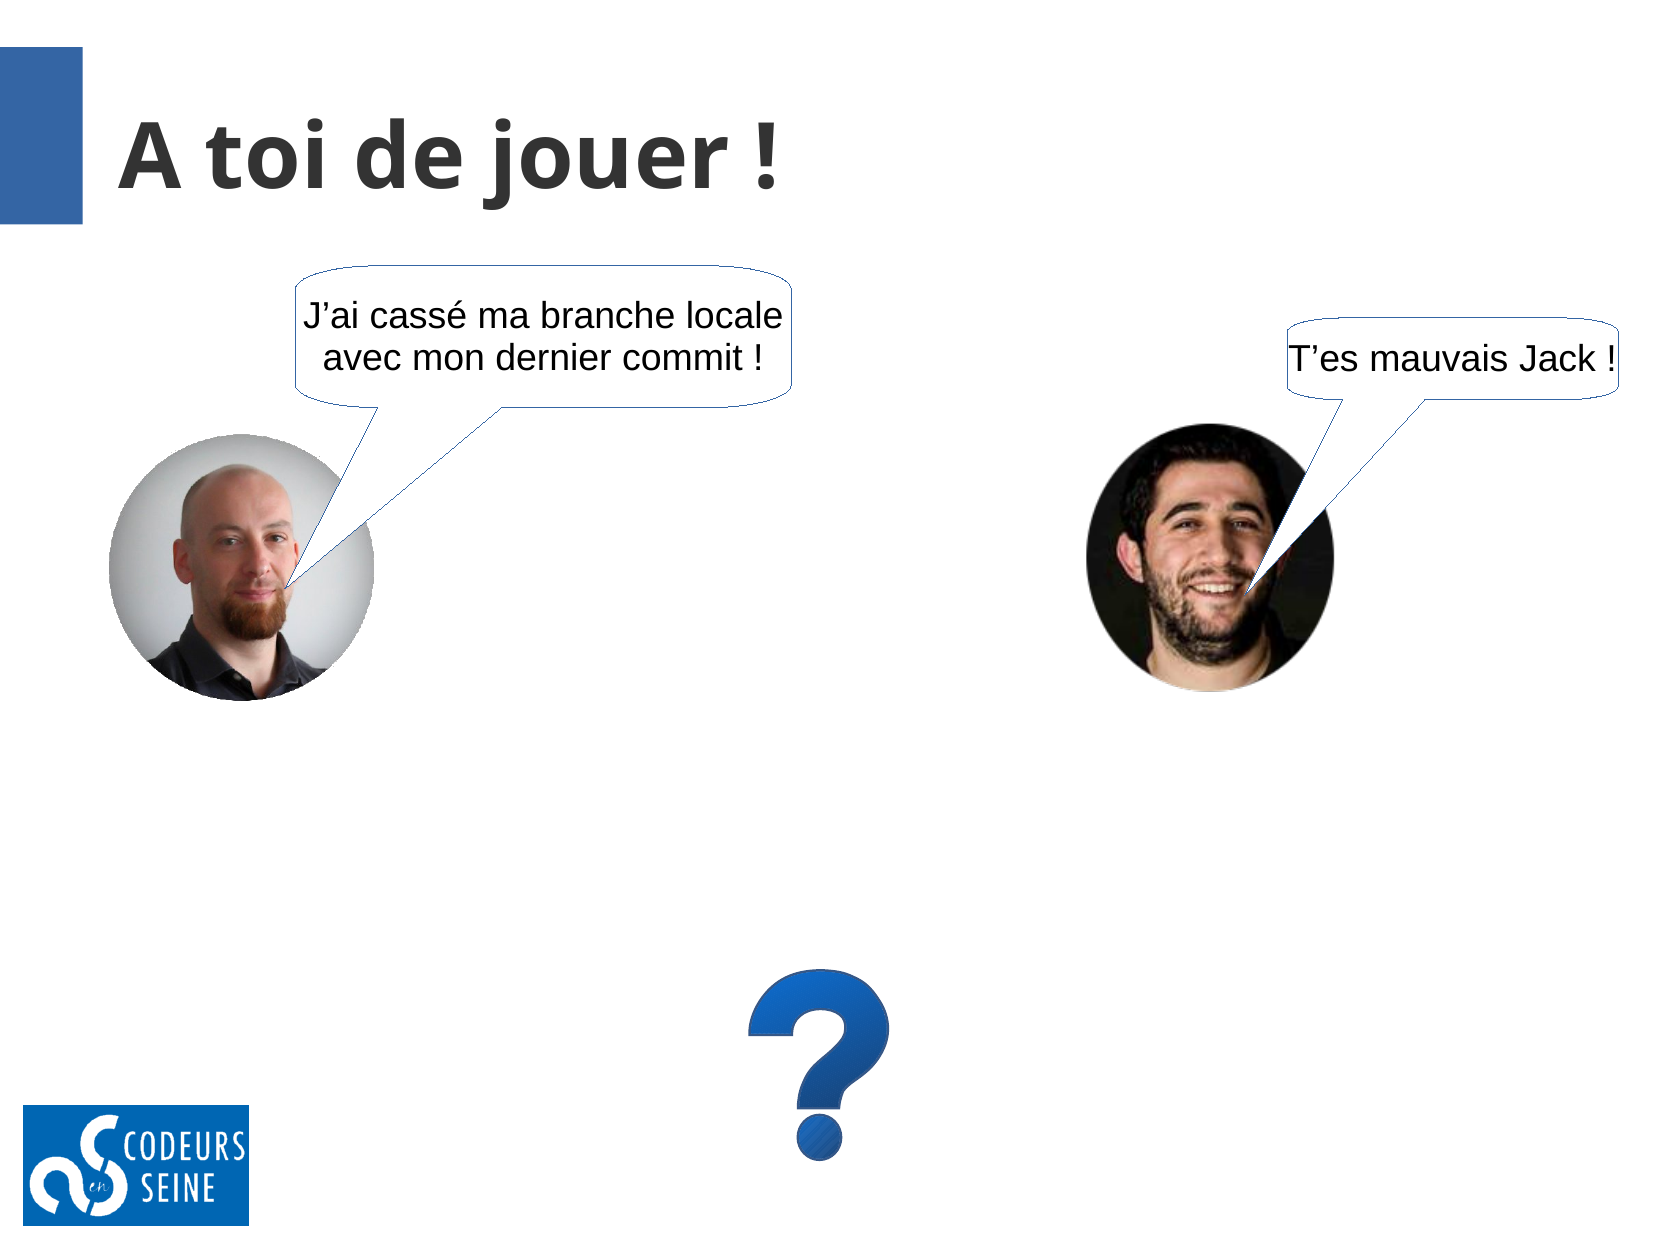

# A toi de jouer !
J’ai cassé ma branche locale
avec mon dernier commit !
T’es mauvais Jack !